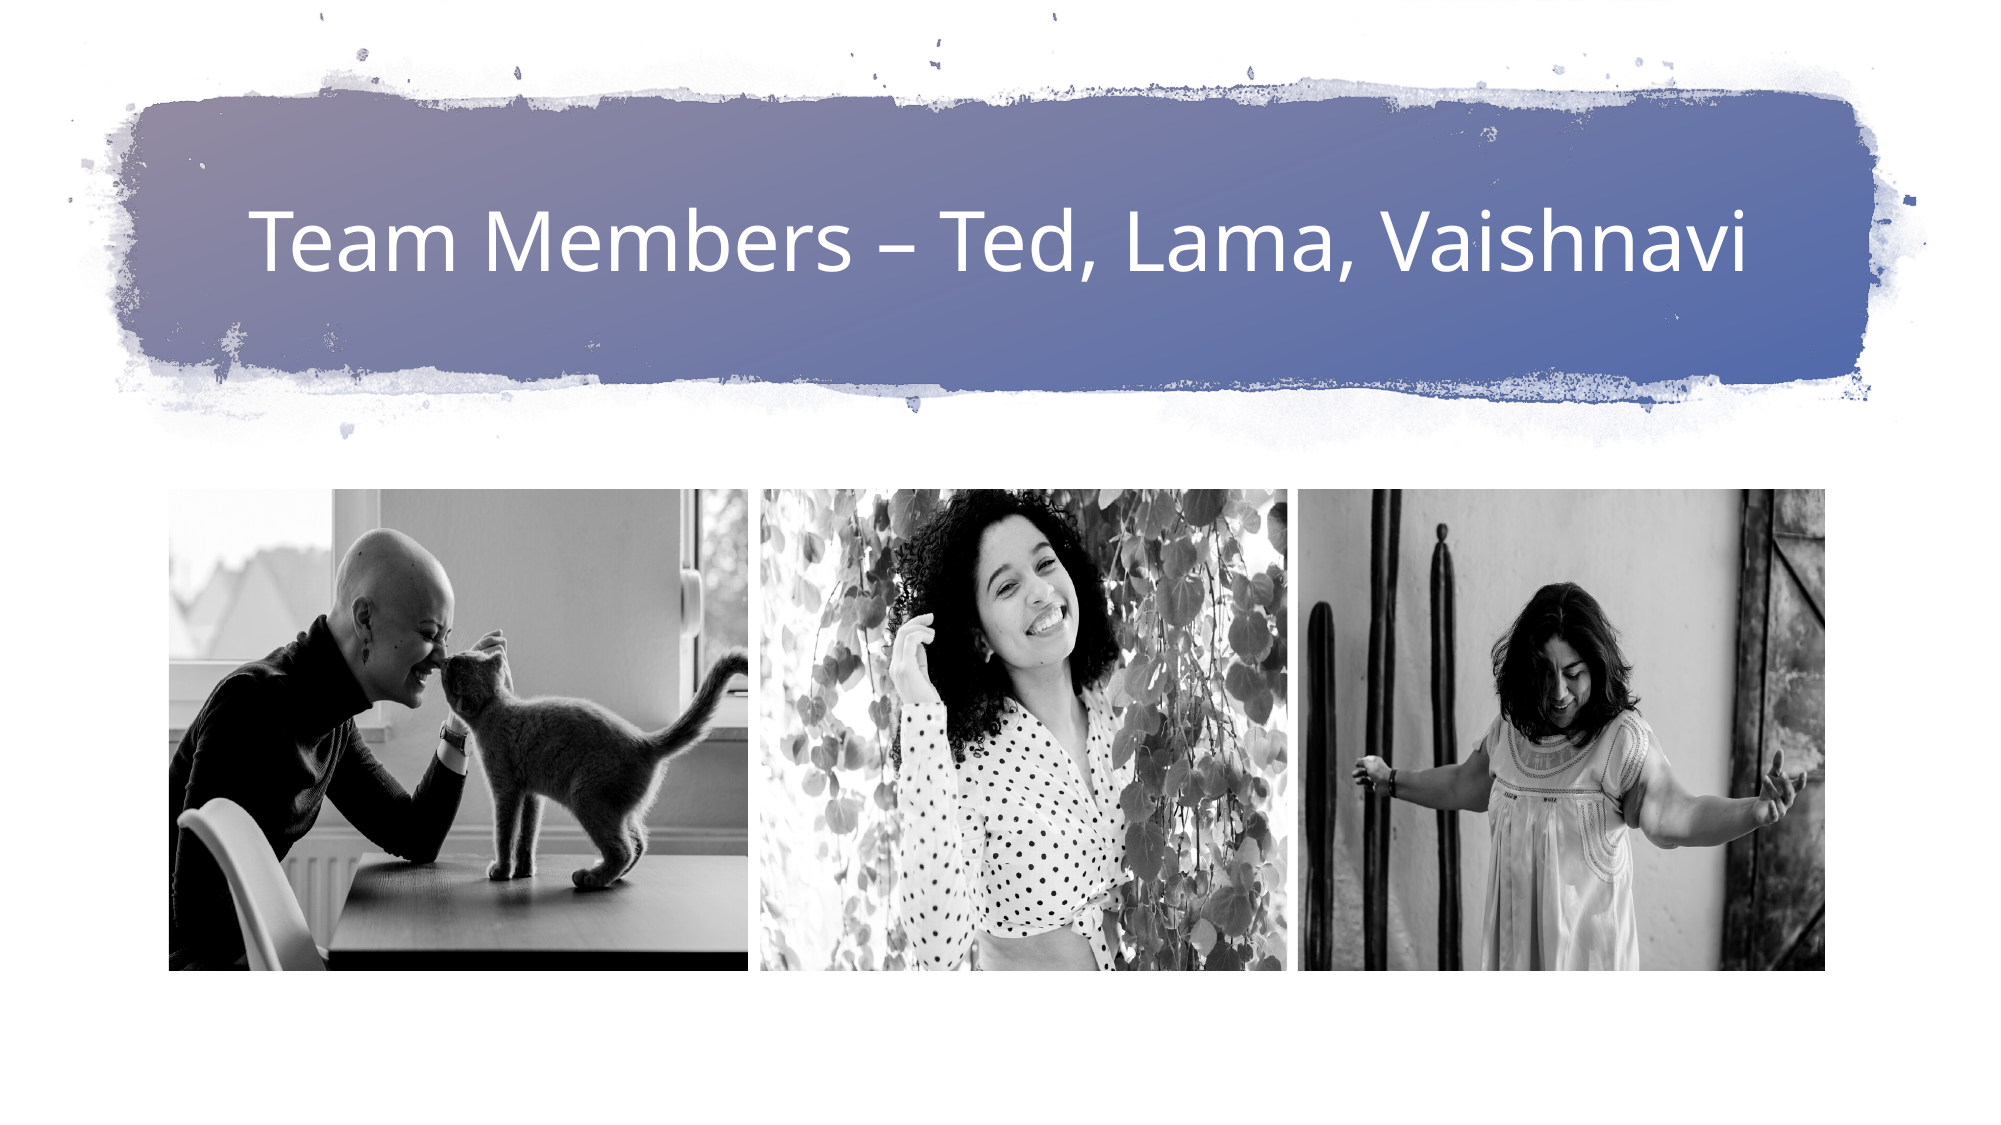

# Team Members – Ted, Lama, Vaishnavi